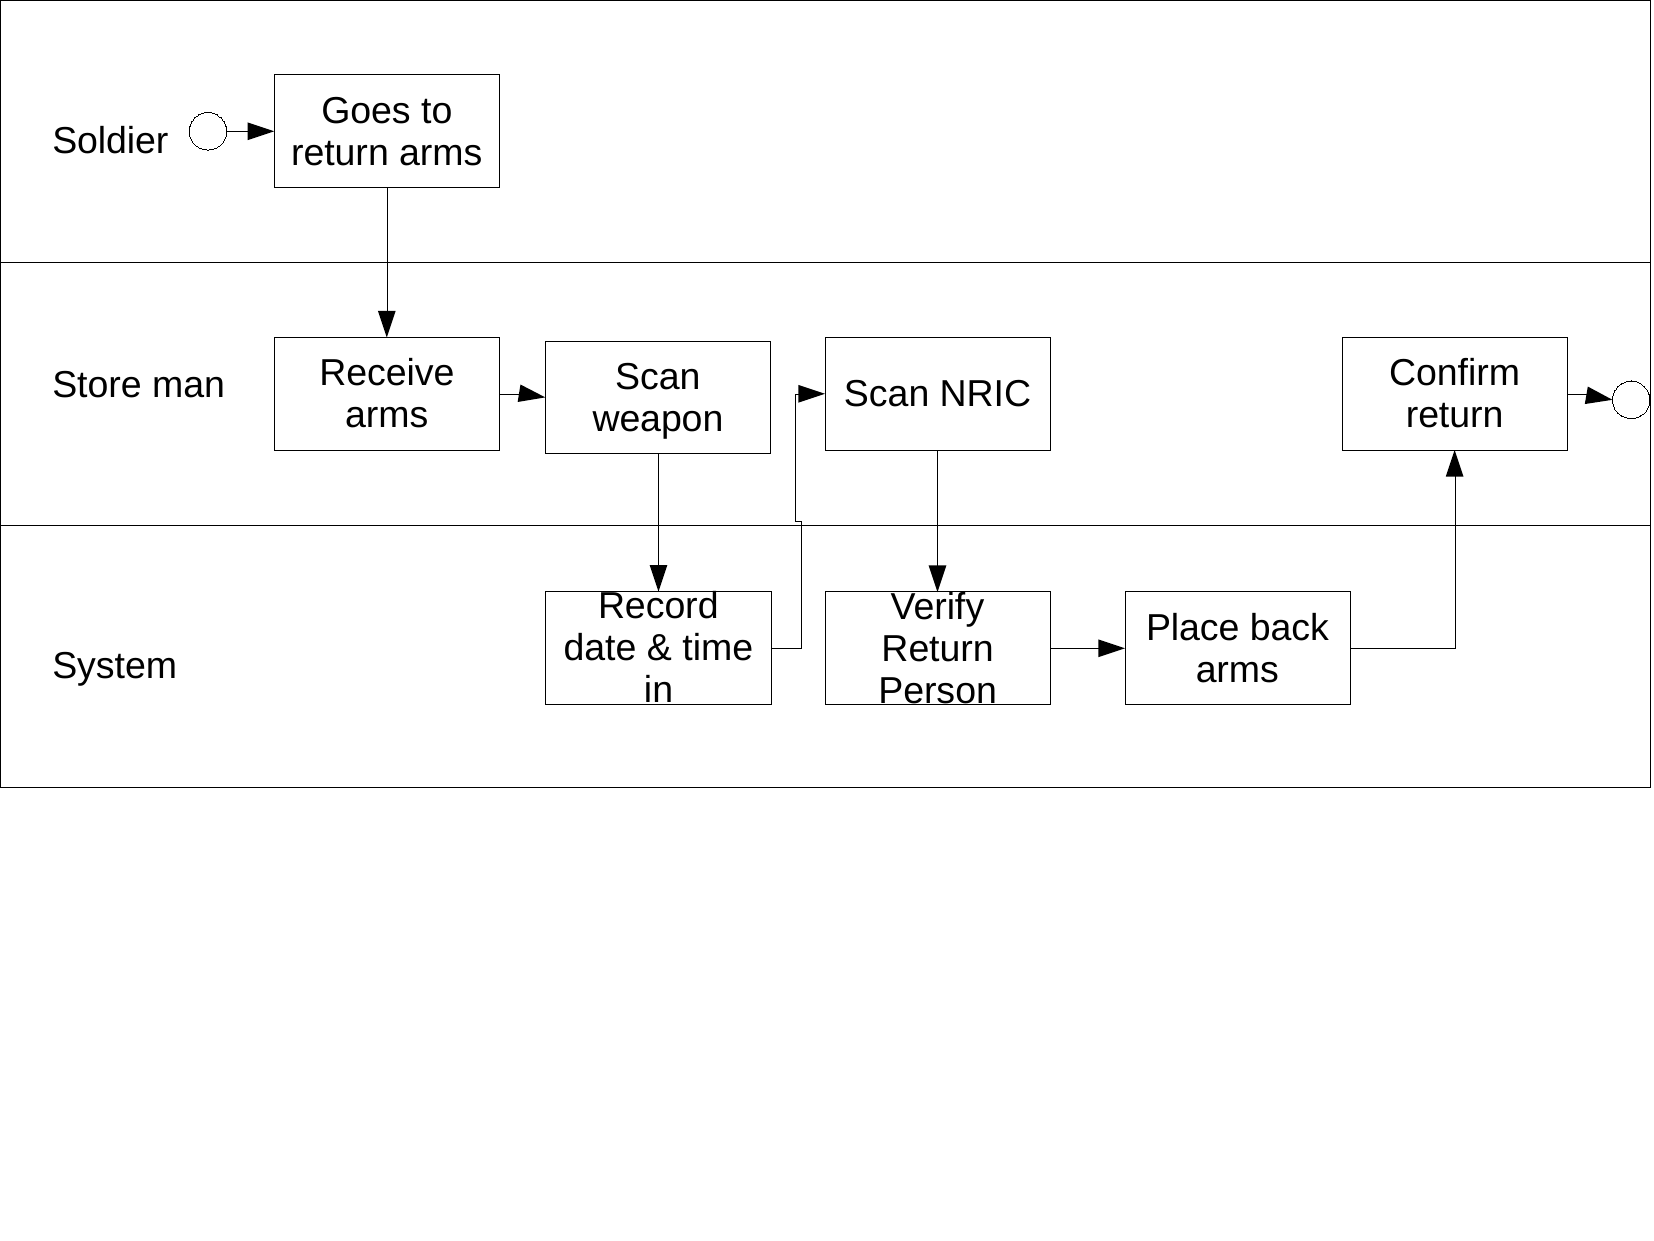

Goes to return arms
Soldier
Receive arms
Scan NRIC
Confirm return
Scan weapon
Store man
Record date & time in
Verify Return Person
Place back arms
System